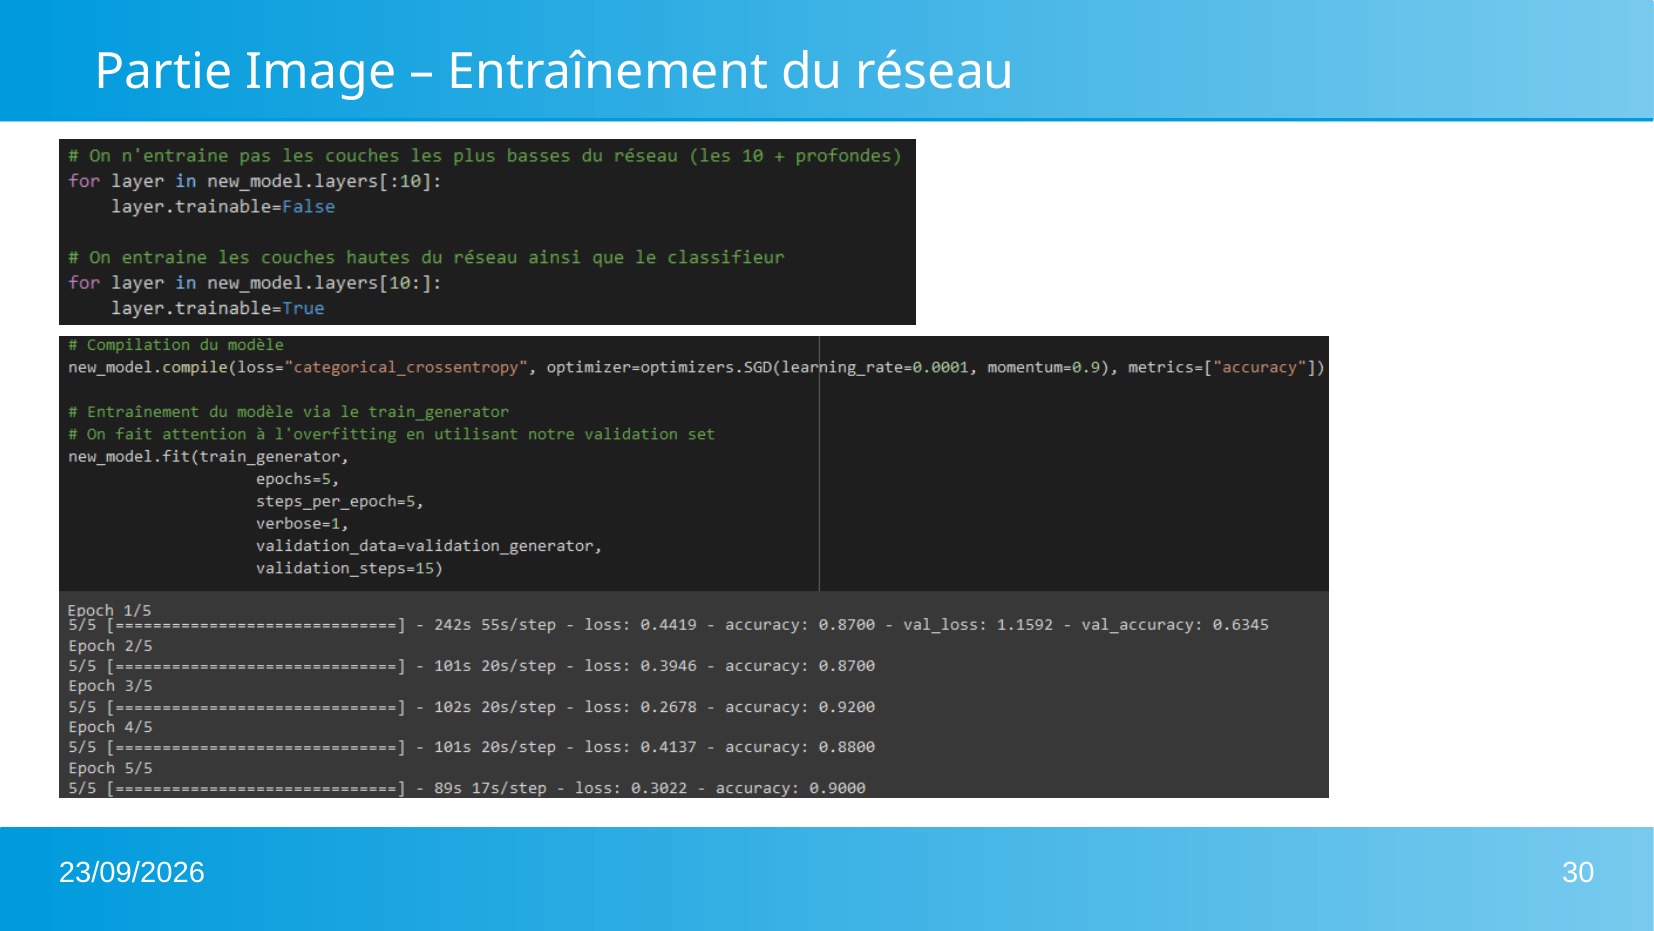

# Partie Image – Entraînement du réseau
30